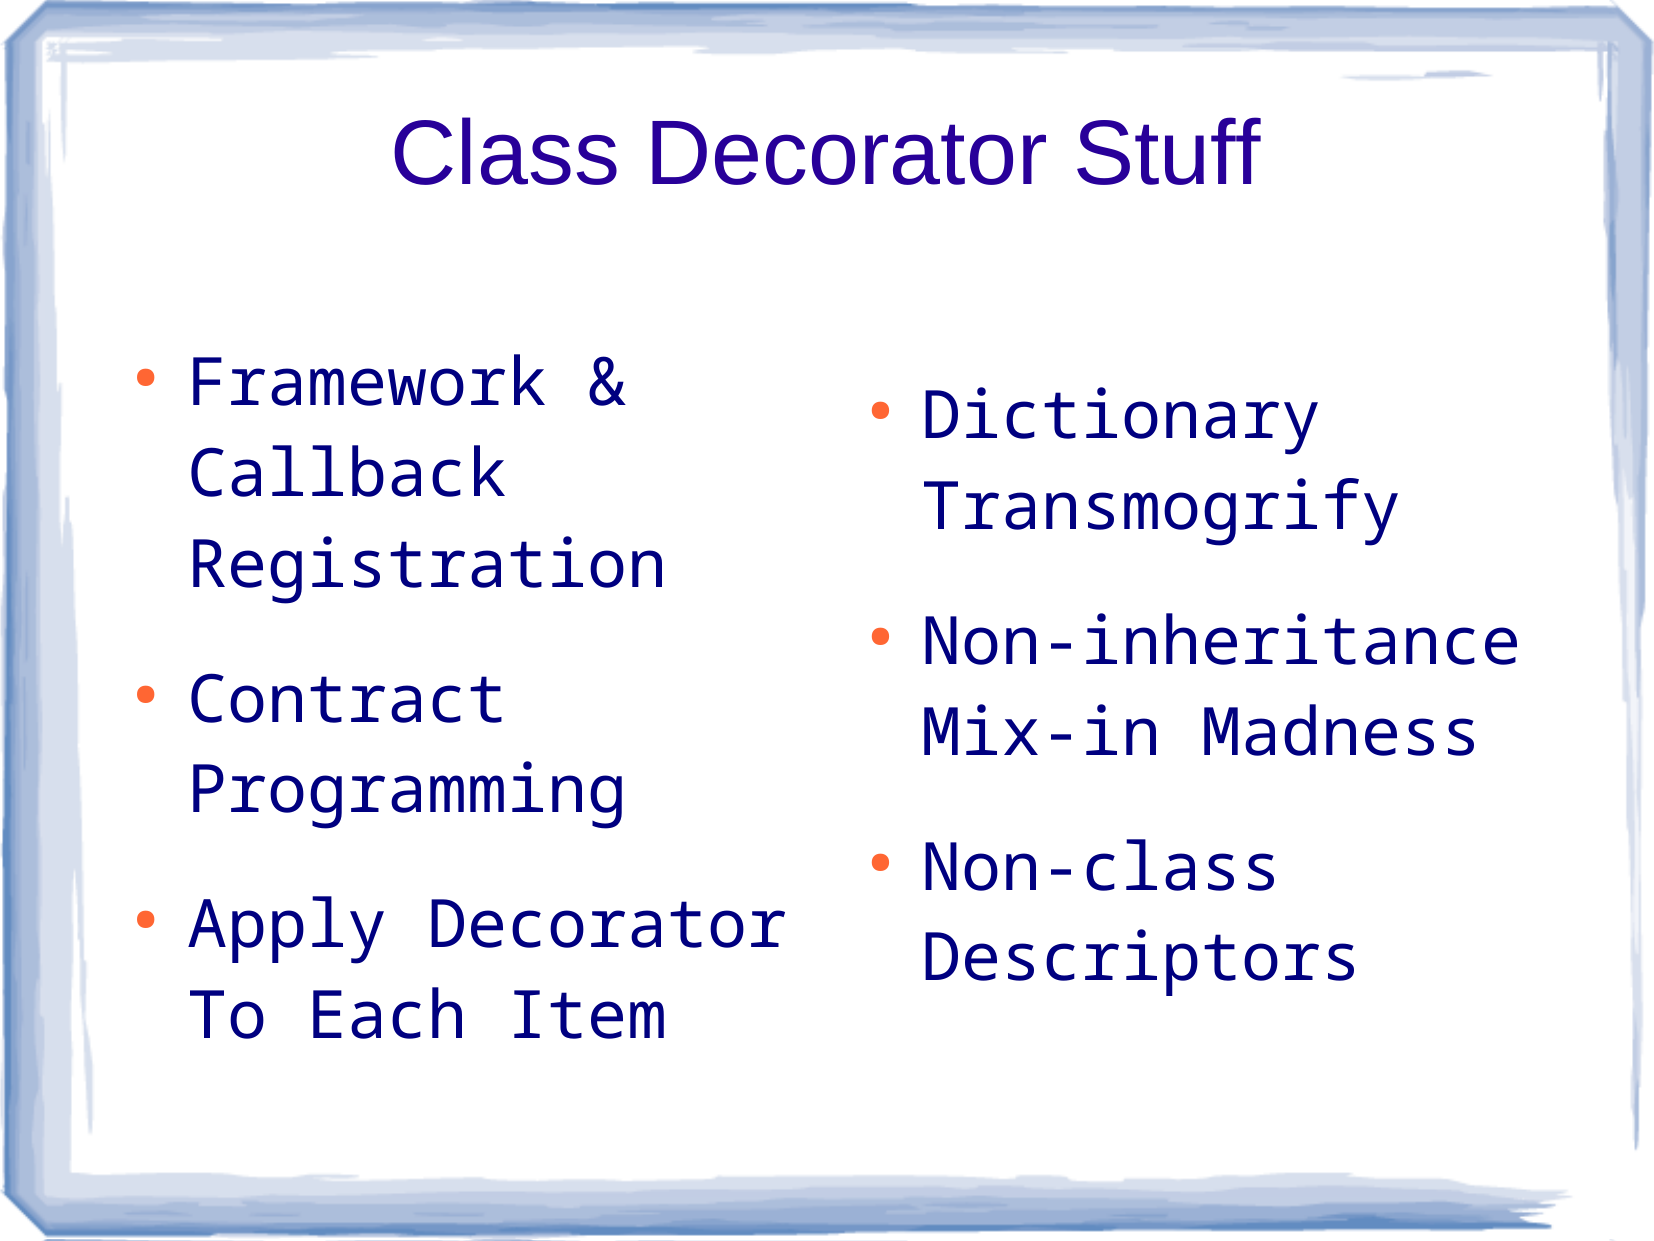

# Class Decorator Stuff
Framework & Callback Registration
Contract Programming
Apply Decorator To Each Item
Dictionary Transmogrify
Non-inheritance Mix-in Madness
Non-class Descriptors